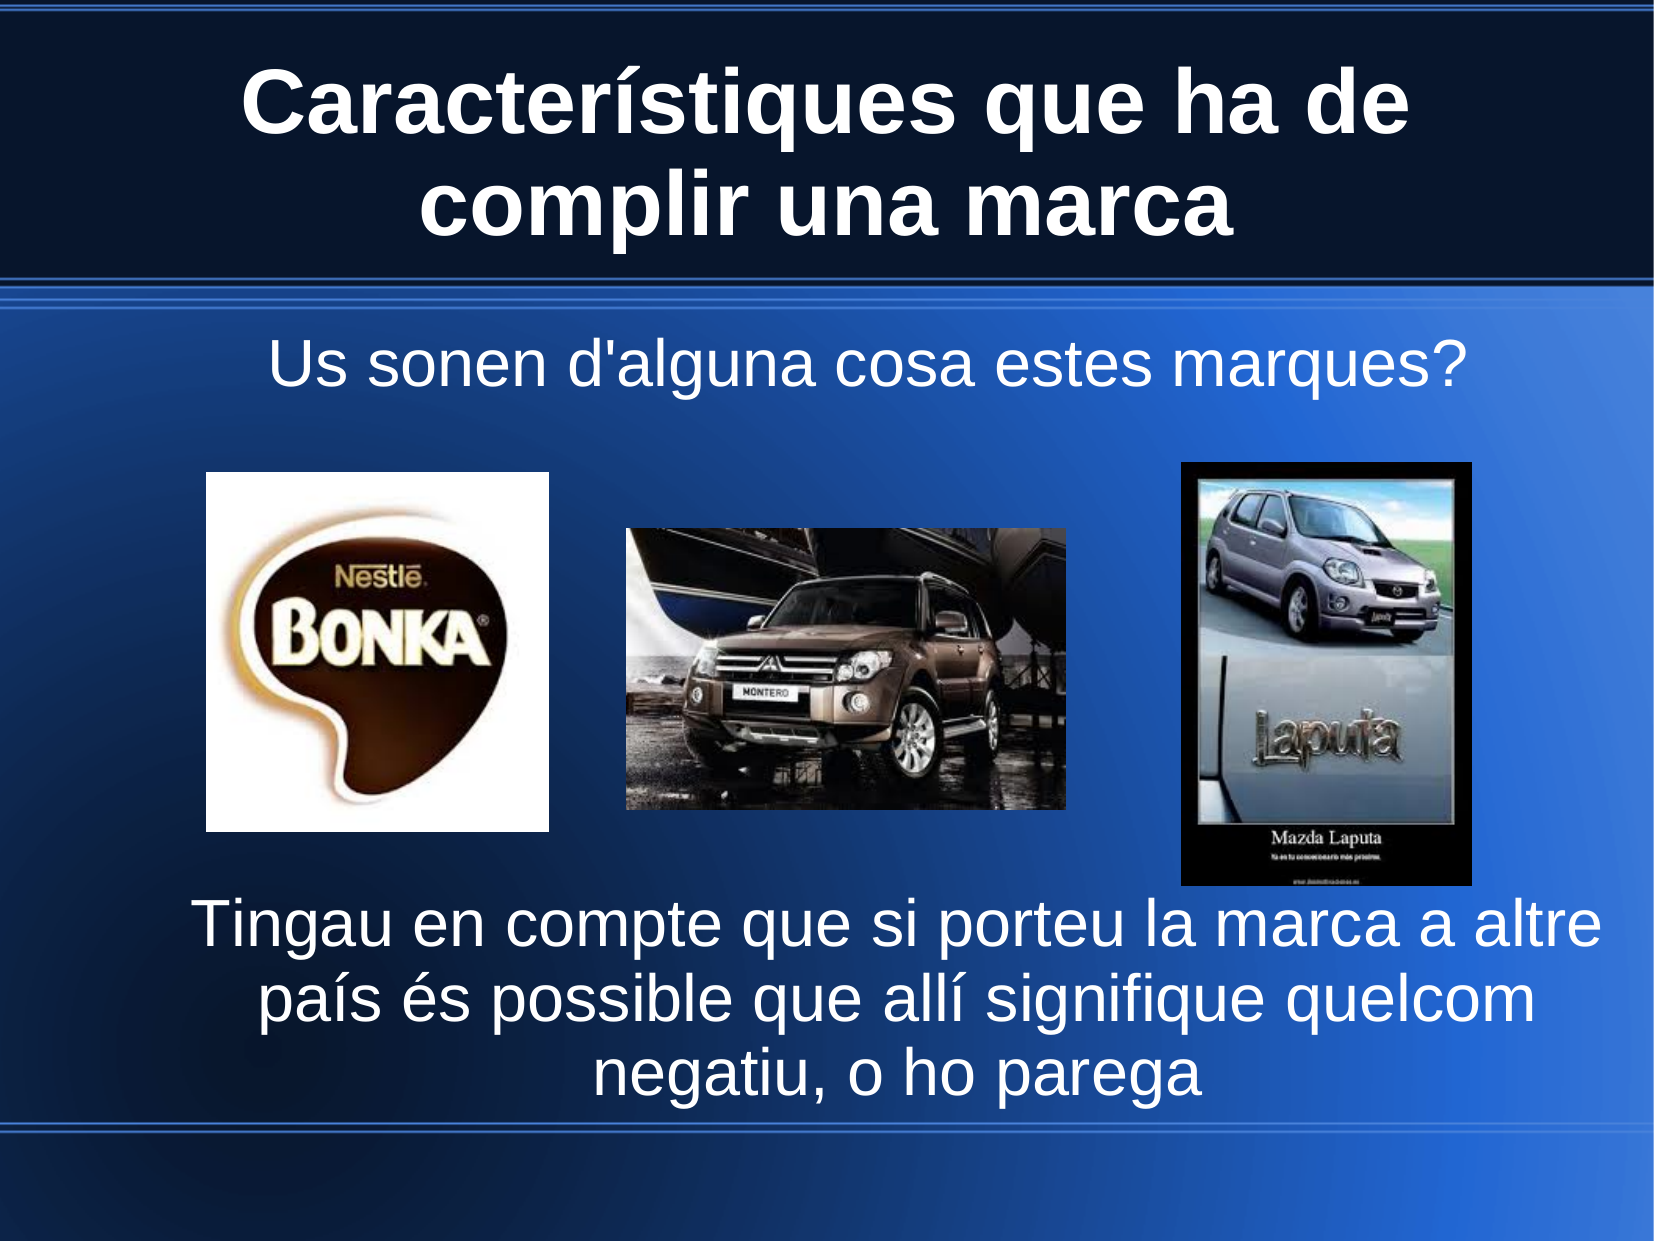

# Característiques que ha de complir una marca
Us sonen d'alguna cosa estes marques?
Tingau en compte que si porteu la marca a altre país és possible que allí signifique quelcom negatiu, o ho parega